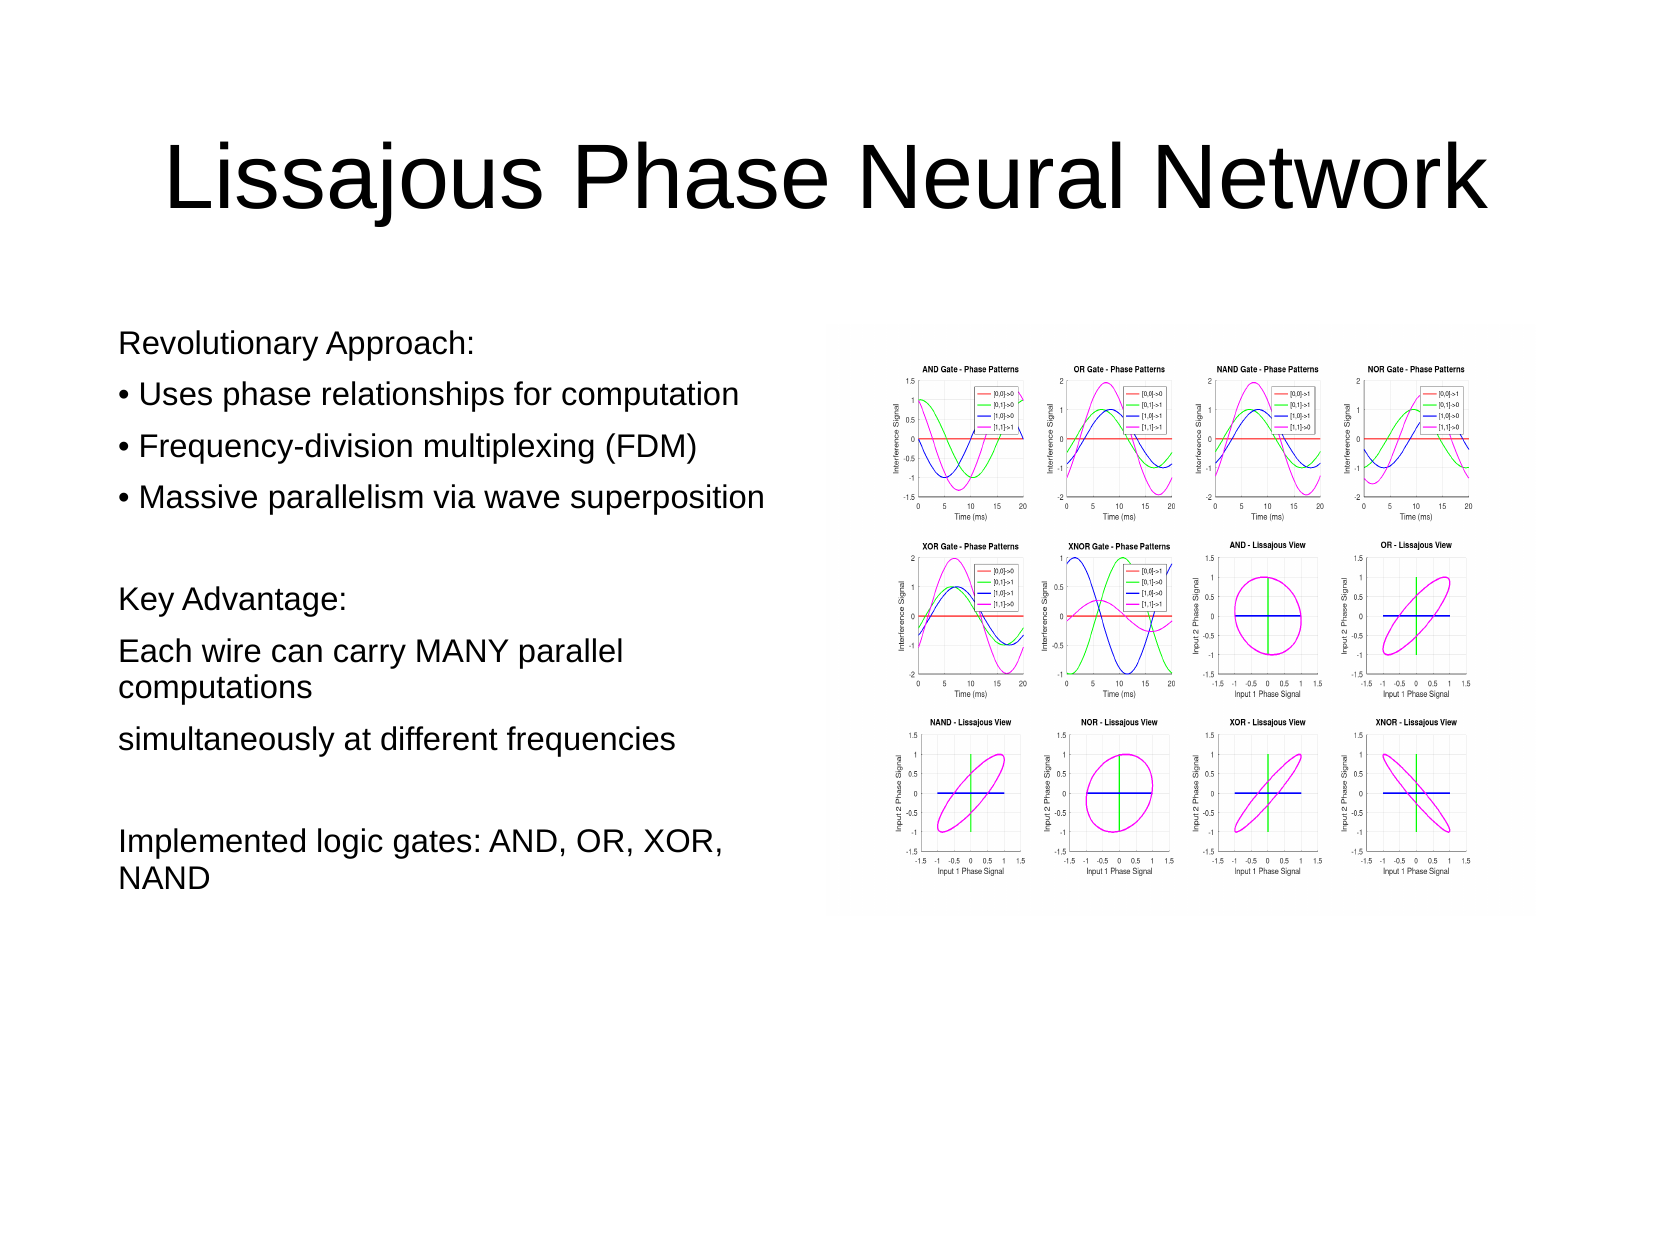

# Lissajous Phase Neural Network
Revolutionary Approach:
• Uses phase relationships for computation
• Frequency-division multiplexing (FDM)
• Massive parallelism via wave superposition
Key Advantage:
Each wire can carry MANY parallel computations
simultaneously at different frequencies
Implemented logic gates: AND, OR, XOR, NAND